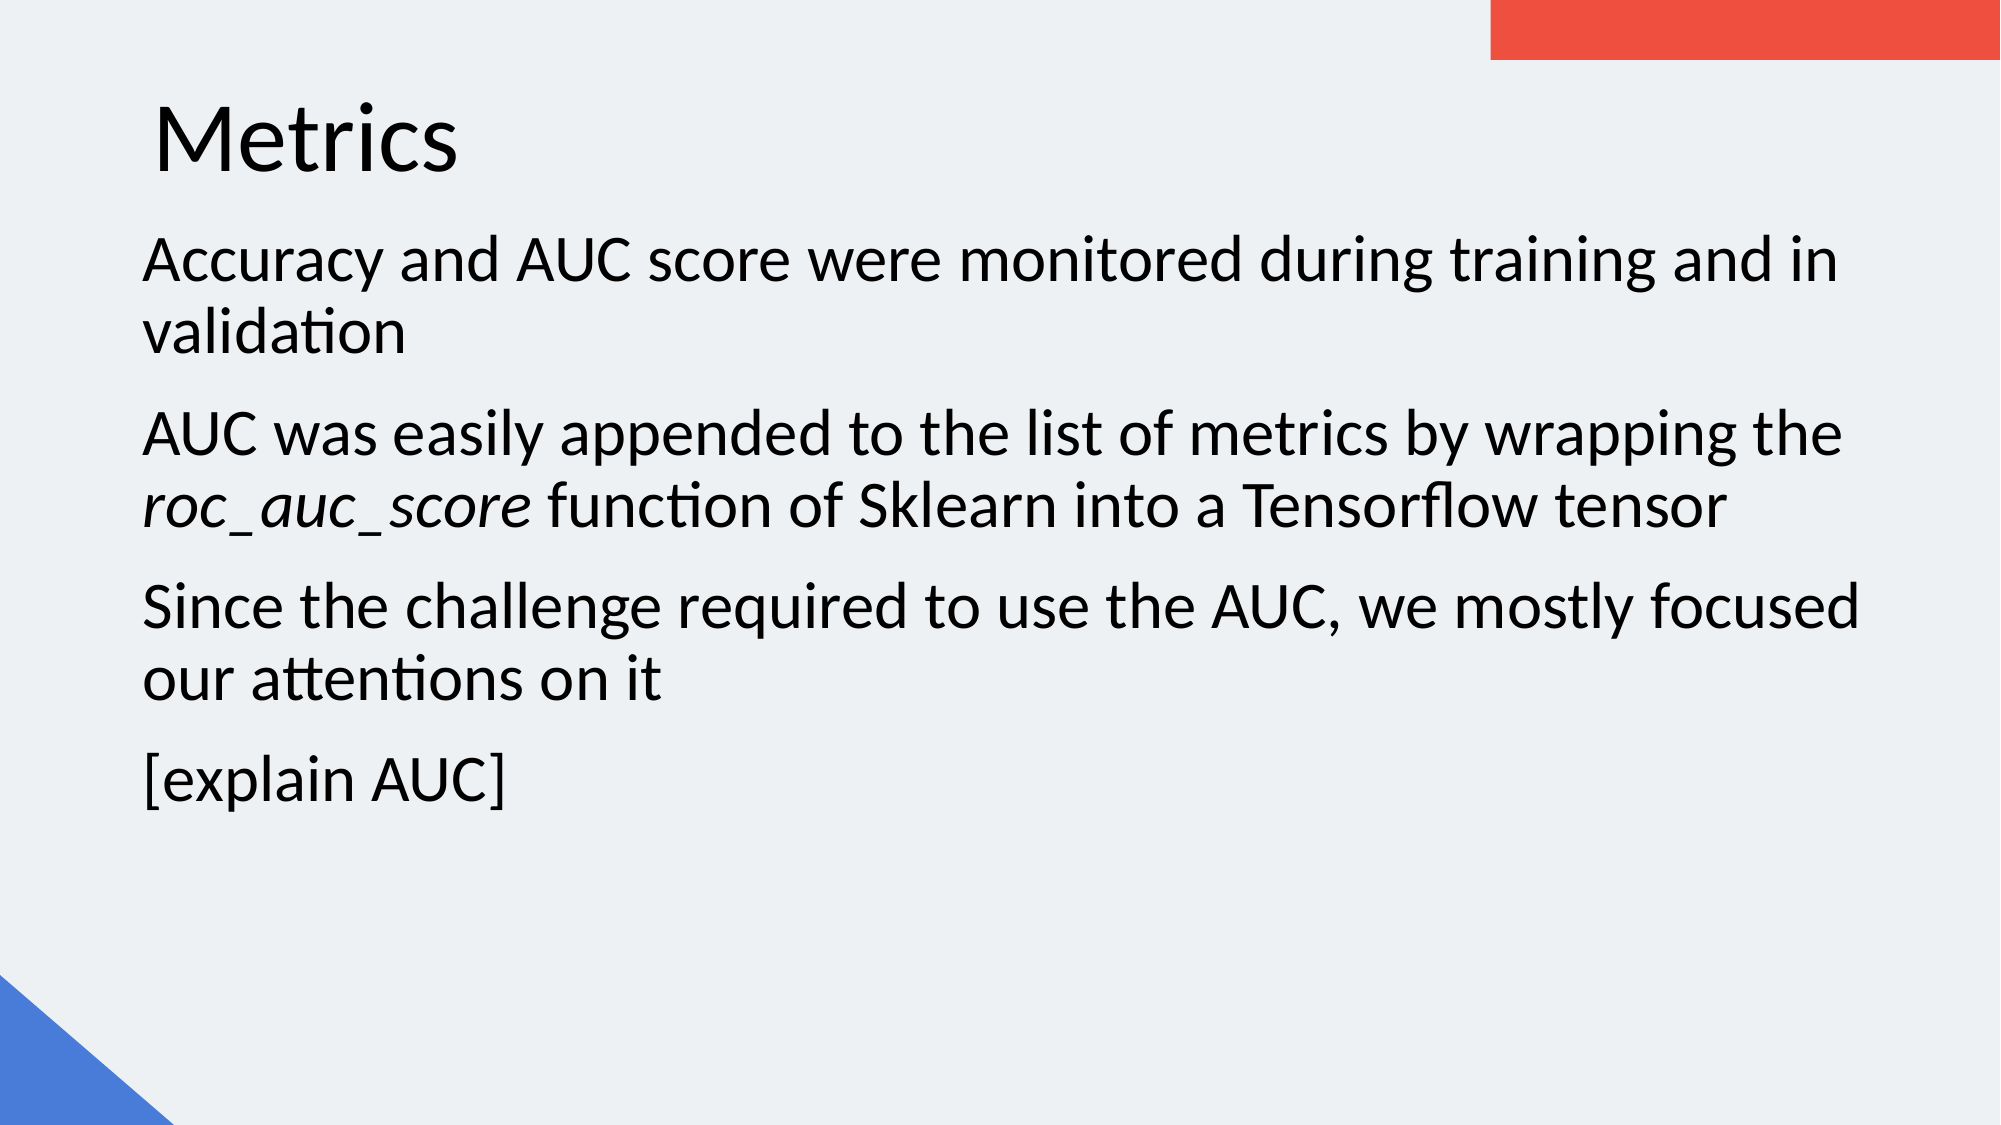

# Metrics
Accuracy and AUC score were monitored during training and in validation
AUC was easily appended to the list of metrics by wrapping the roc_auc_score function of Sklearn into a Tensorflow tensor
Since the challenge required to use the AUC, we mostly focused our attentions on it
[explain AUC]